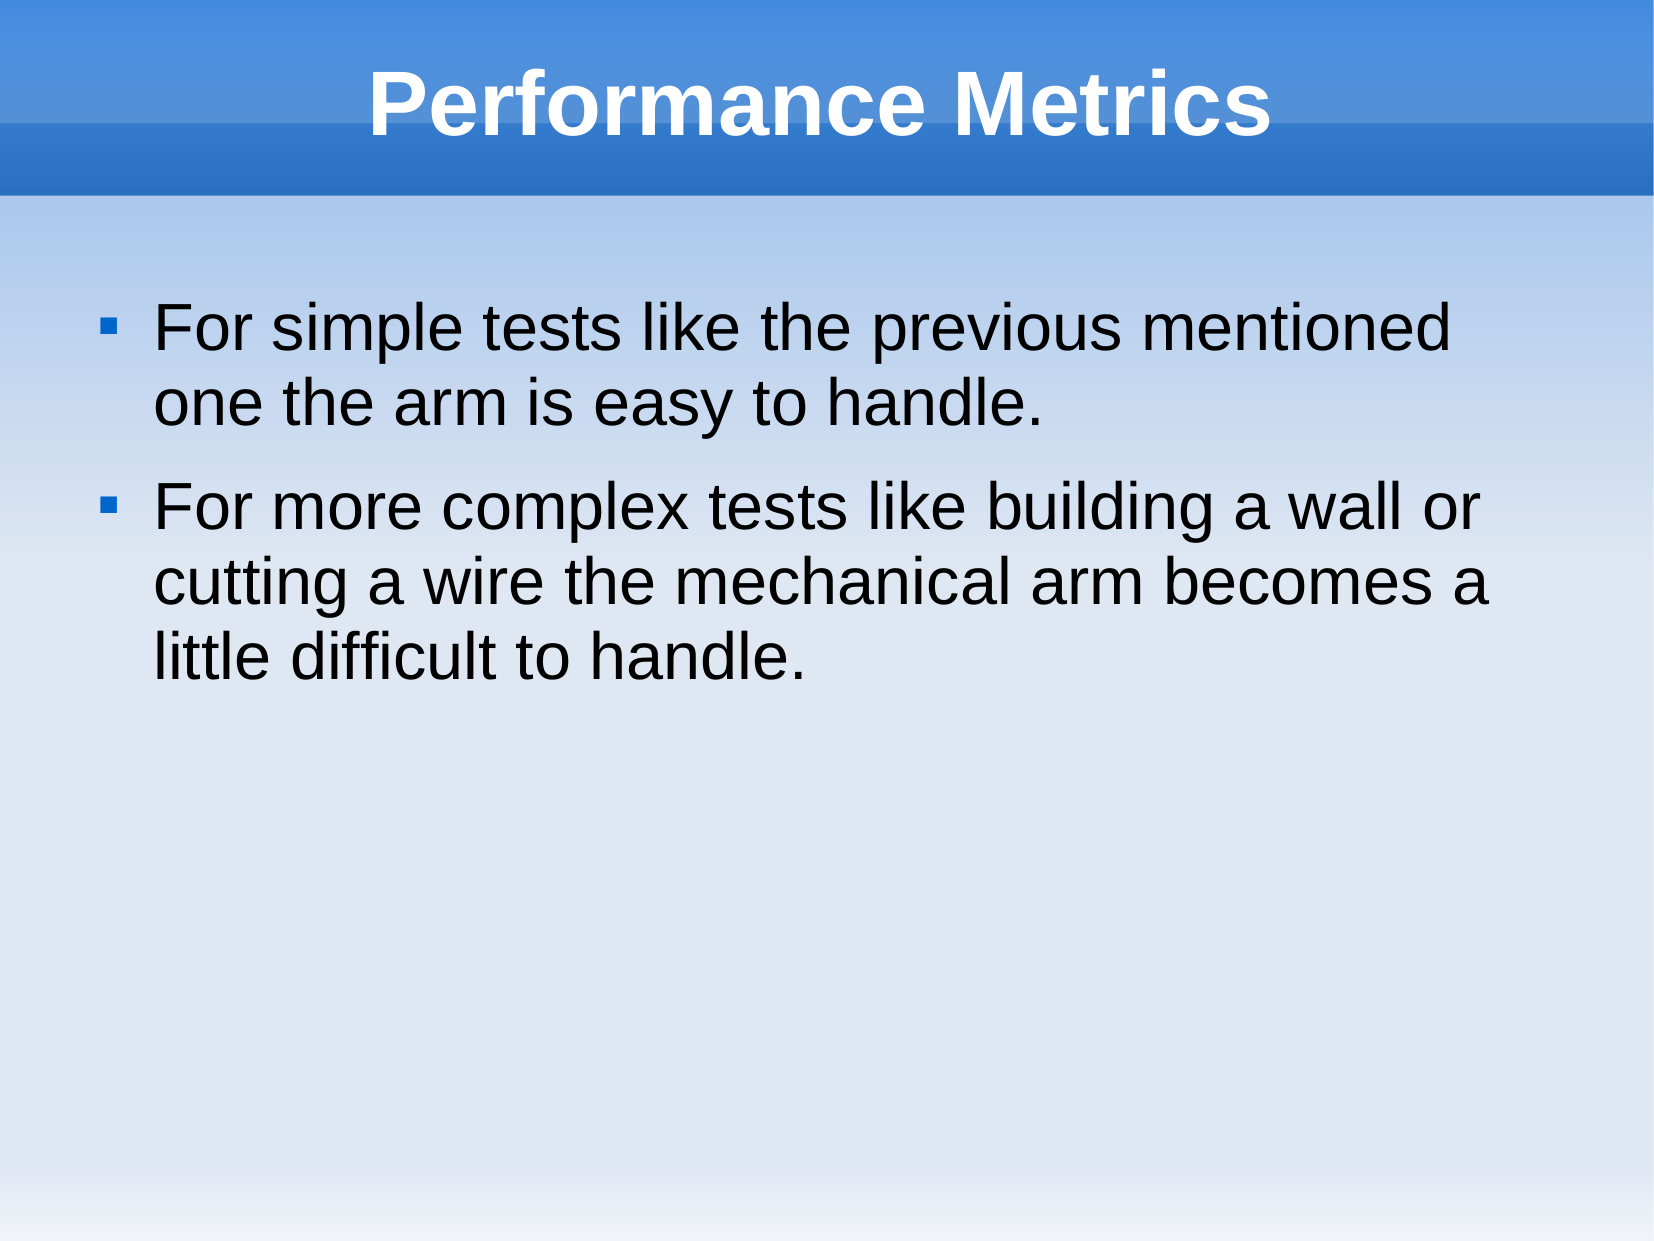

# Performance Metrics
For simple tests like the previous mentioned one the arm is easy to handle.
For more complex tests like building a wall or cutting a wire the mechanical arm becomes a little difficult to handle.